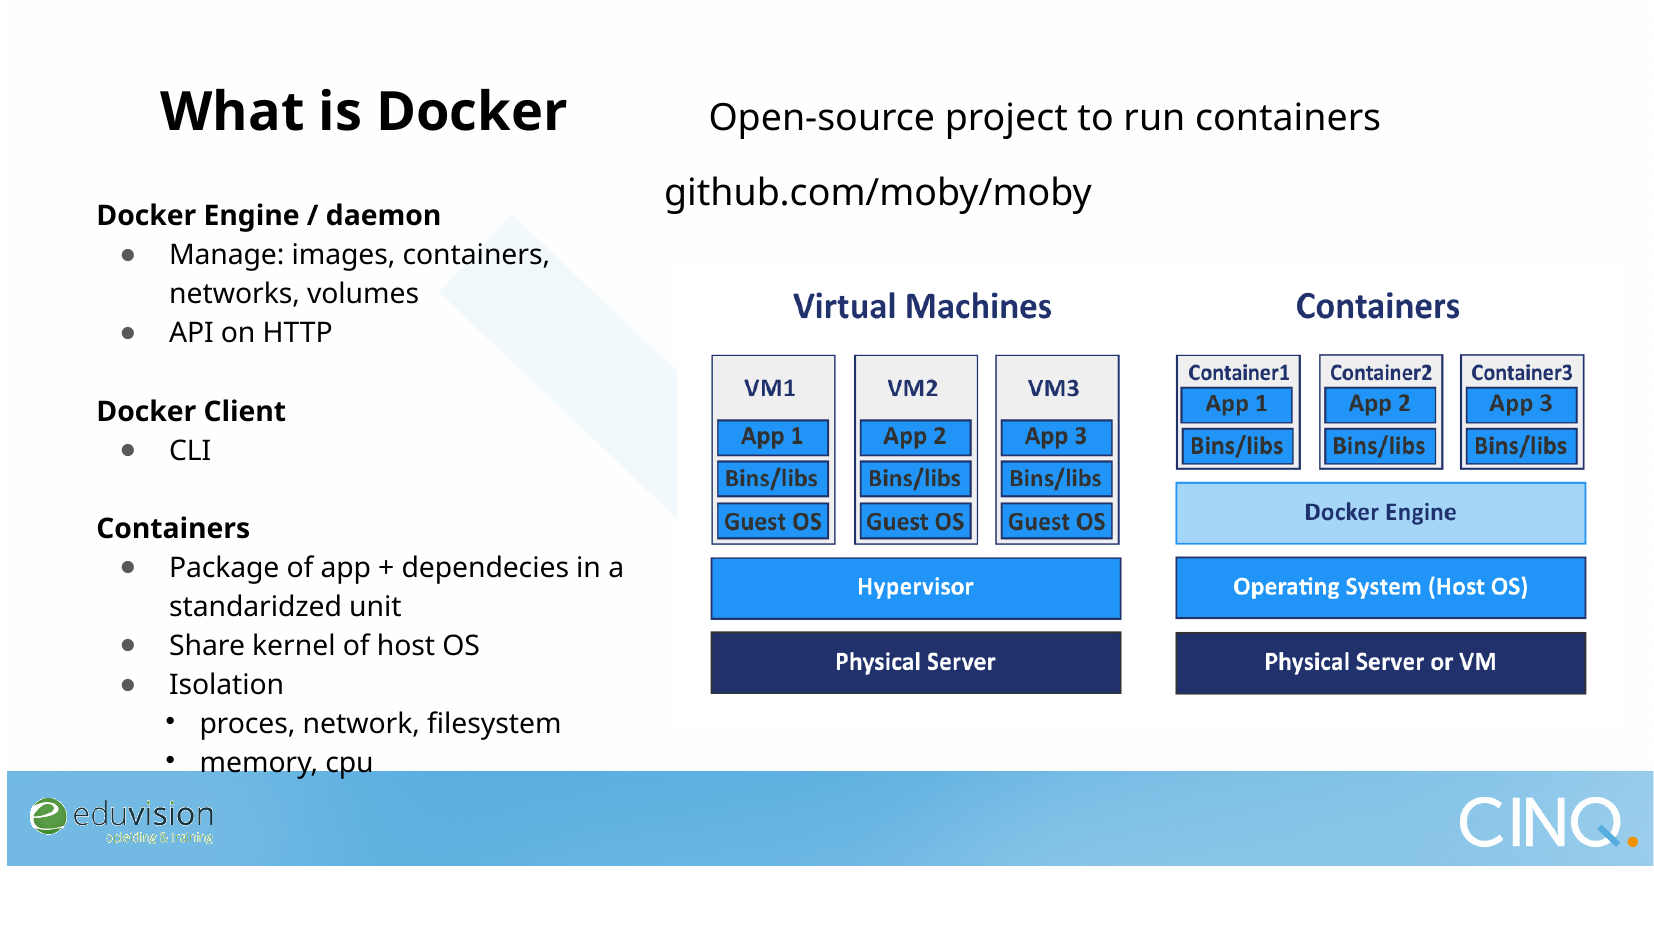

# What is Docker Open-source project to run containers
 github.com/moby/moby
Docker Engine / daemon
Manage: images, containers, networks, volumes
API on HTTP
Docker Client
CLI
Containers
Package of app + dependecies in a standaridzed unit
Share kernel of host OS
Isolation
proces, network, filesystem
memory, cpu